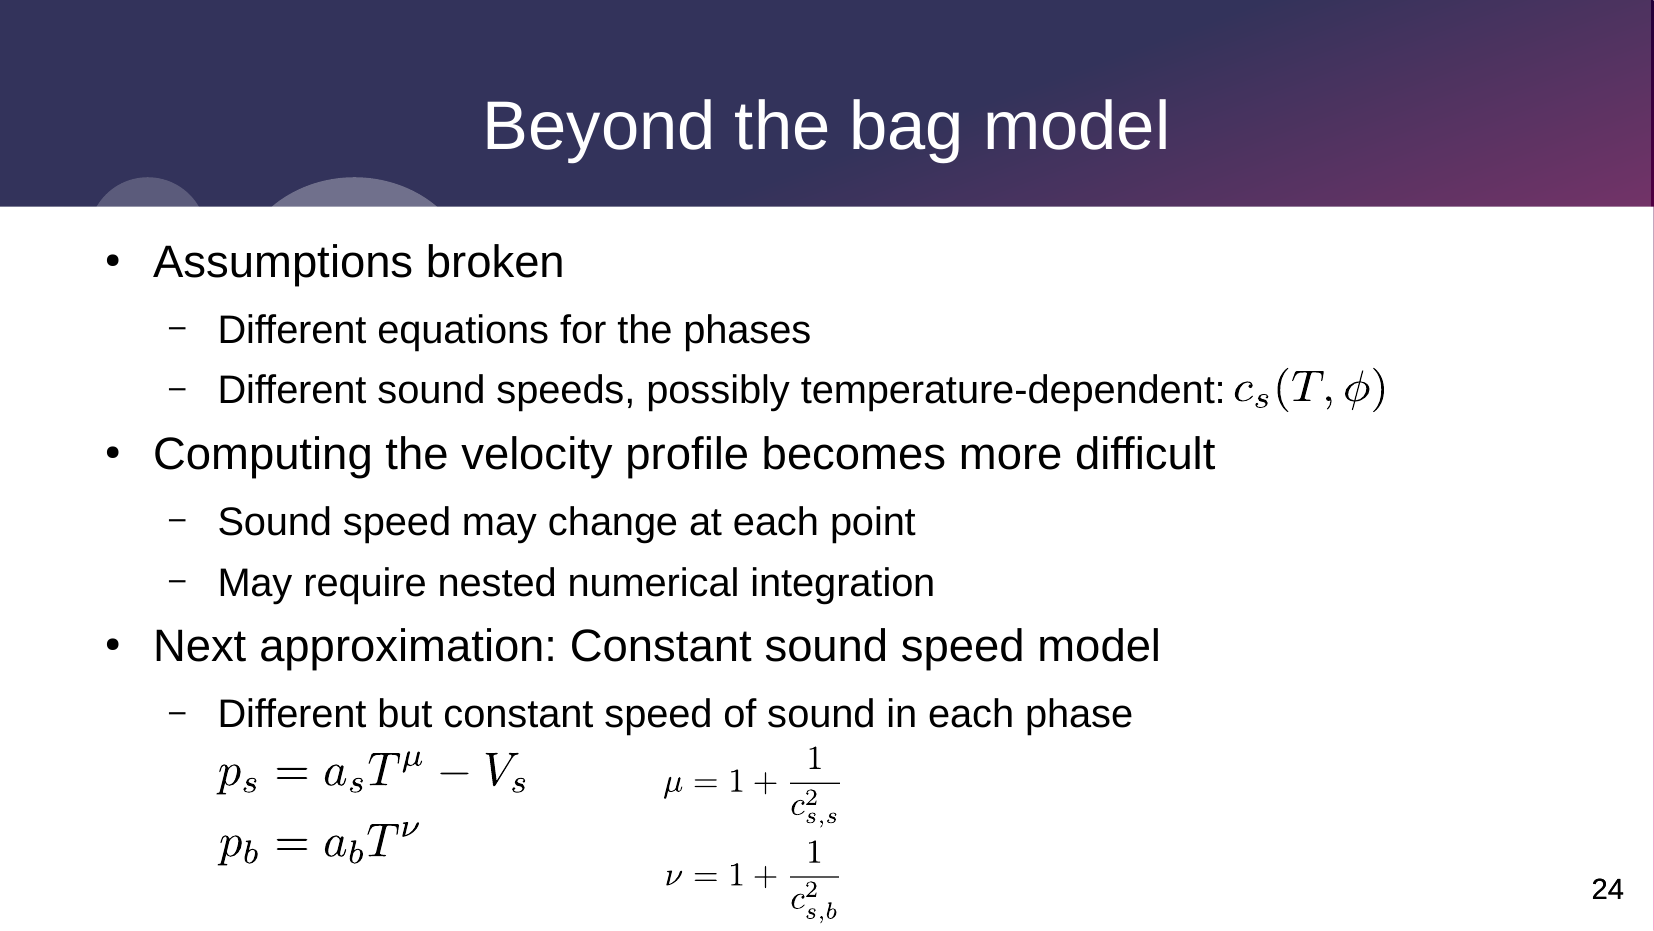

# Beyond the bag model
Assumptions broken
Different equations for the phases
Different sound speeds, possibly temperature-dependent:
Computing the velocity profile becomes more difficult
Sound speed may change at each point
May require nested numerical integration
Next approximation: Constant sound speed model
Different but constant speed of sound in each phase
24